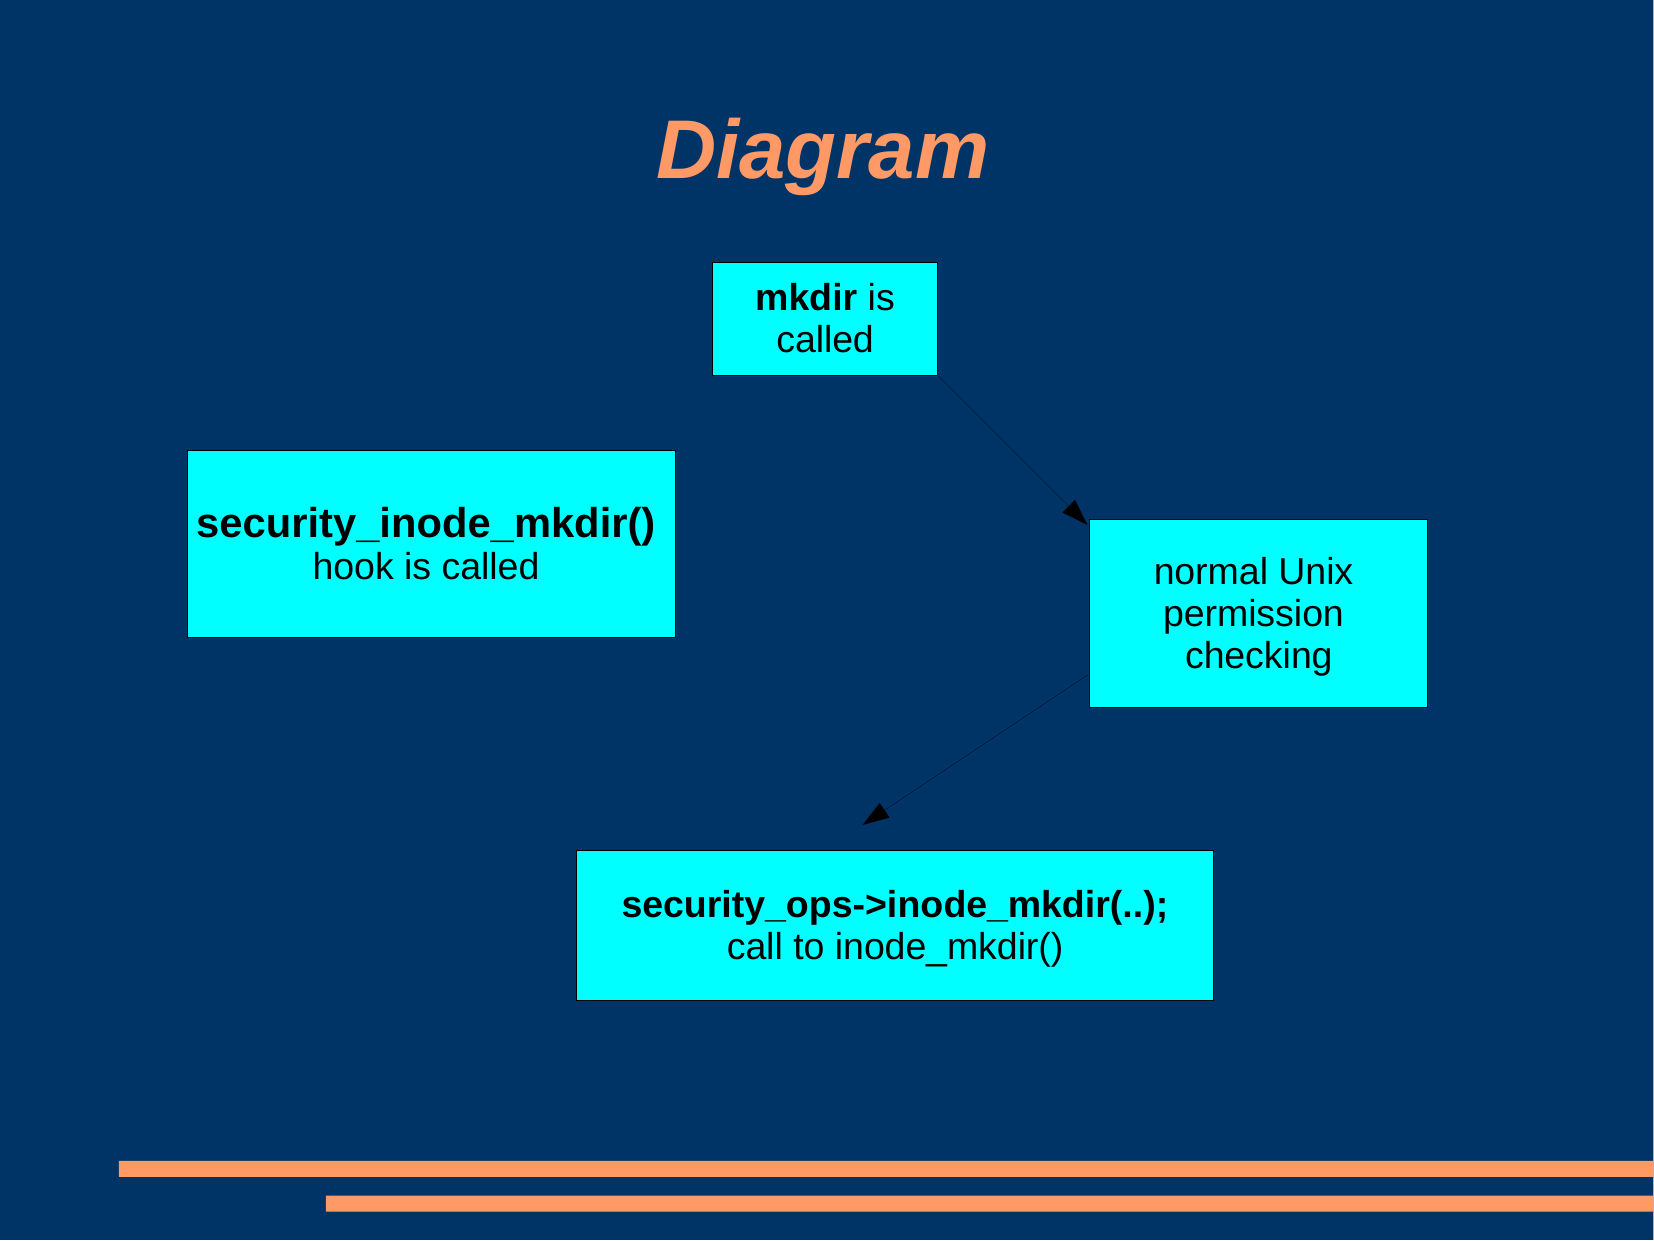

# Diagram
mkdir is
 called
security_inode_mkdir()
hook is called
normal Unix
permission
checking
security_ops->inode_mkdir(..);
call to inode_mkdir()